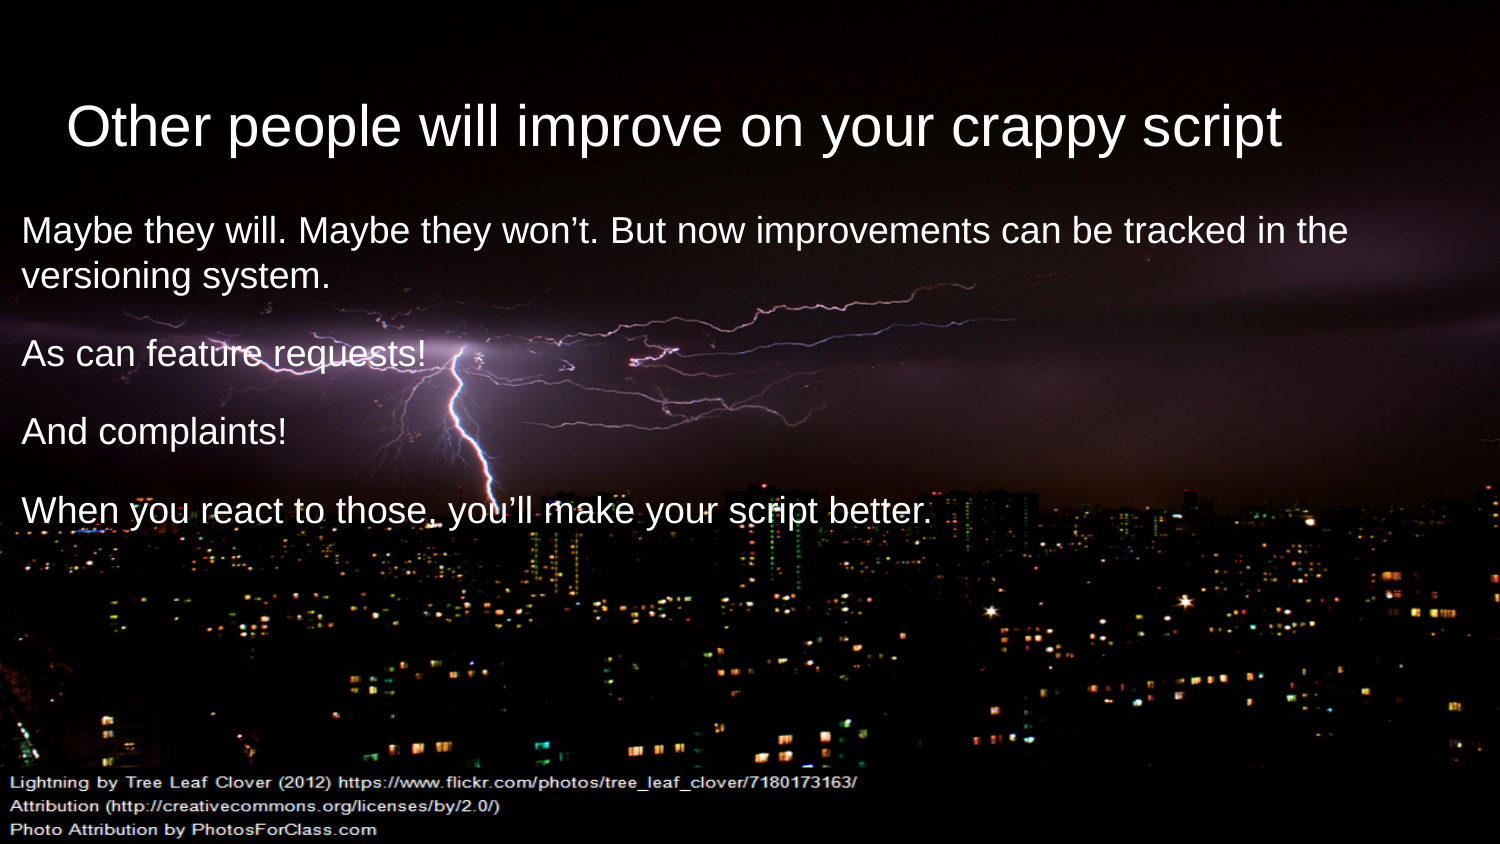

# Other people will improve on your crappy script
Maybe they will. Maybe they won’t. But now improvements can be tracked in the versioning system.
As can feature requests!
And complaints!
When you react to those, you’ll make your script better.